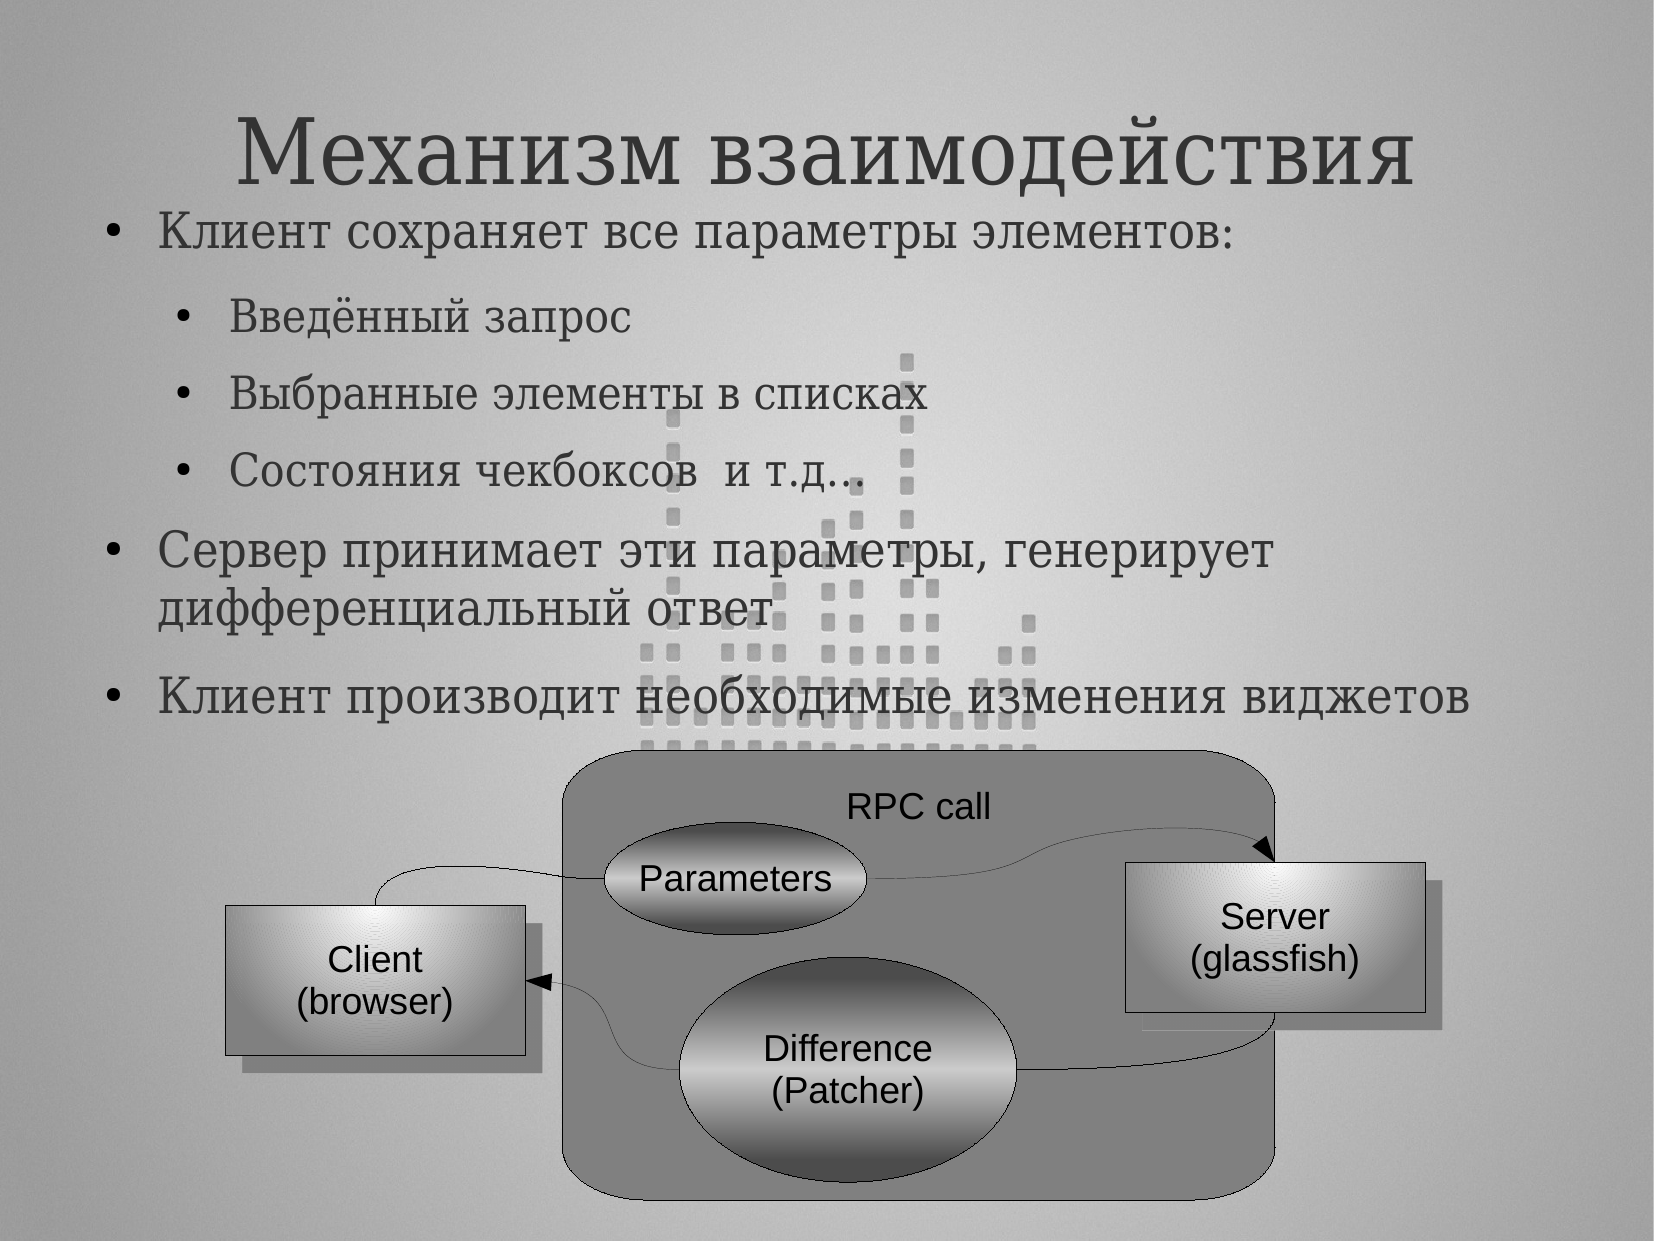

# Механизм взаимодействия
Клиент сохраняет все параметры элементов:
Введённый запрос
Выбранные элементы в списках
Состояния чекбоксов и т.д…
Сервер принимает эти параметры, генерирует дифференциальный ответ
Клиент производит необходимые изменения виджетов
RPC call
Parameters
Server
(glassfish)
Client
(browser)
Difference
(Patcher)